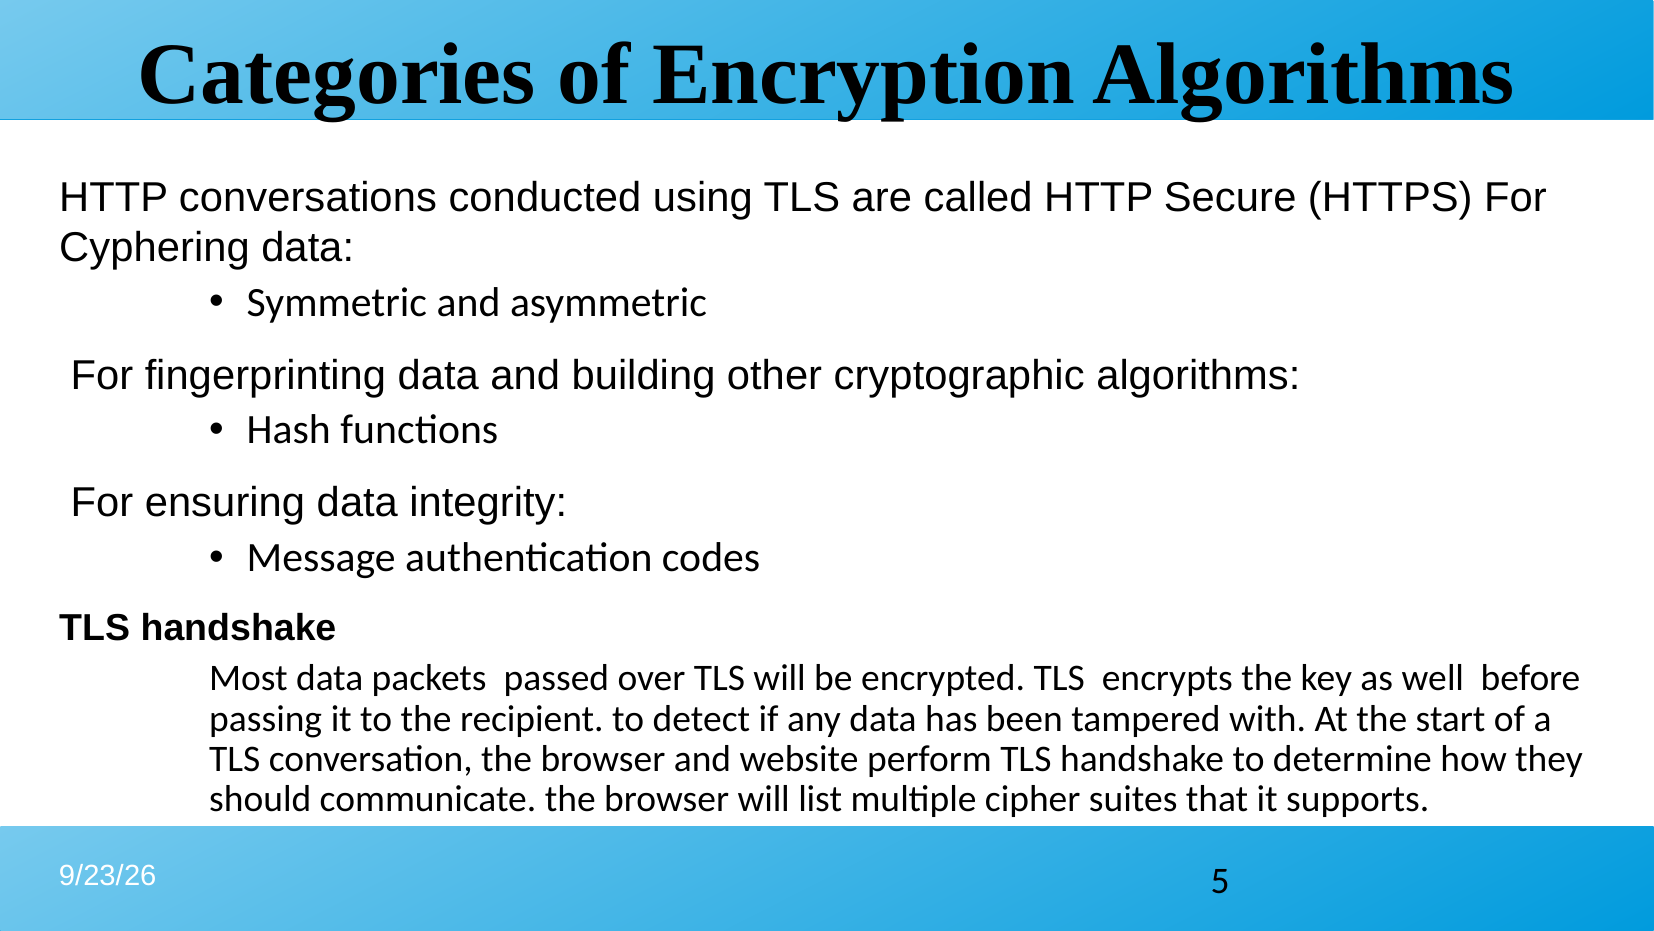

# Categories of Encryption Algorithms
HTTP conversations conducted using TLS are called HTTP Secure (HTTPS) For Cyphering data:
Symmetric and asymmetric
 For fingerprinting data and building other cryptographic algorithms:
Hash functions
 For ensuring data integrity:
Message authentication codes
TLS handshake
Most data packets passed over TLS will be encrypted. TLS encrypts the key as well before passing it to the recipient. to detect if any data has been tampered with. At the start of a TLS conversation, the browser and website perform TLS handshake to determine how they should communicate. the browser will list multiple cipher suites that it supports.